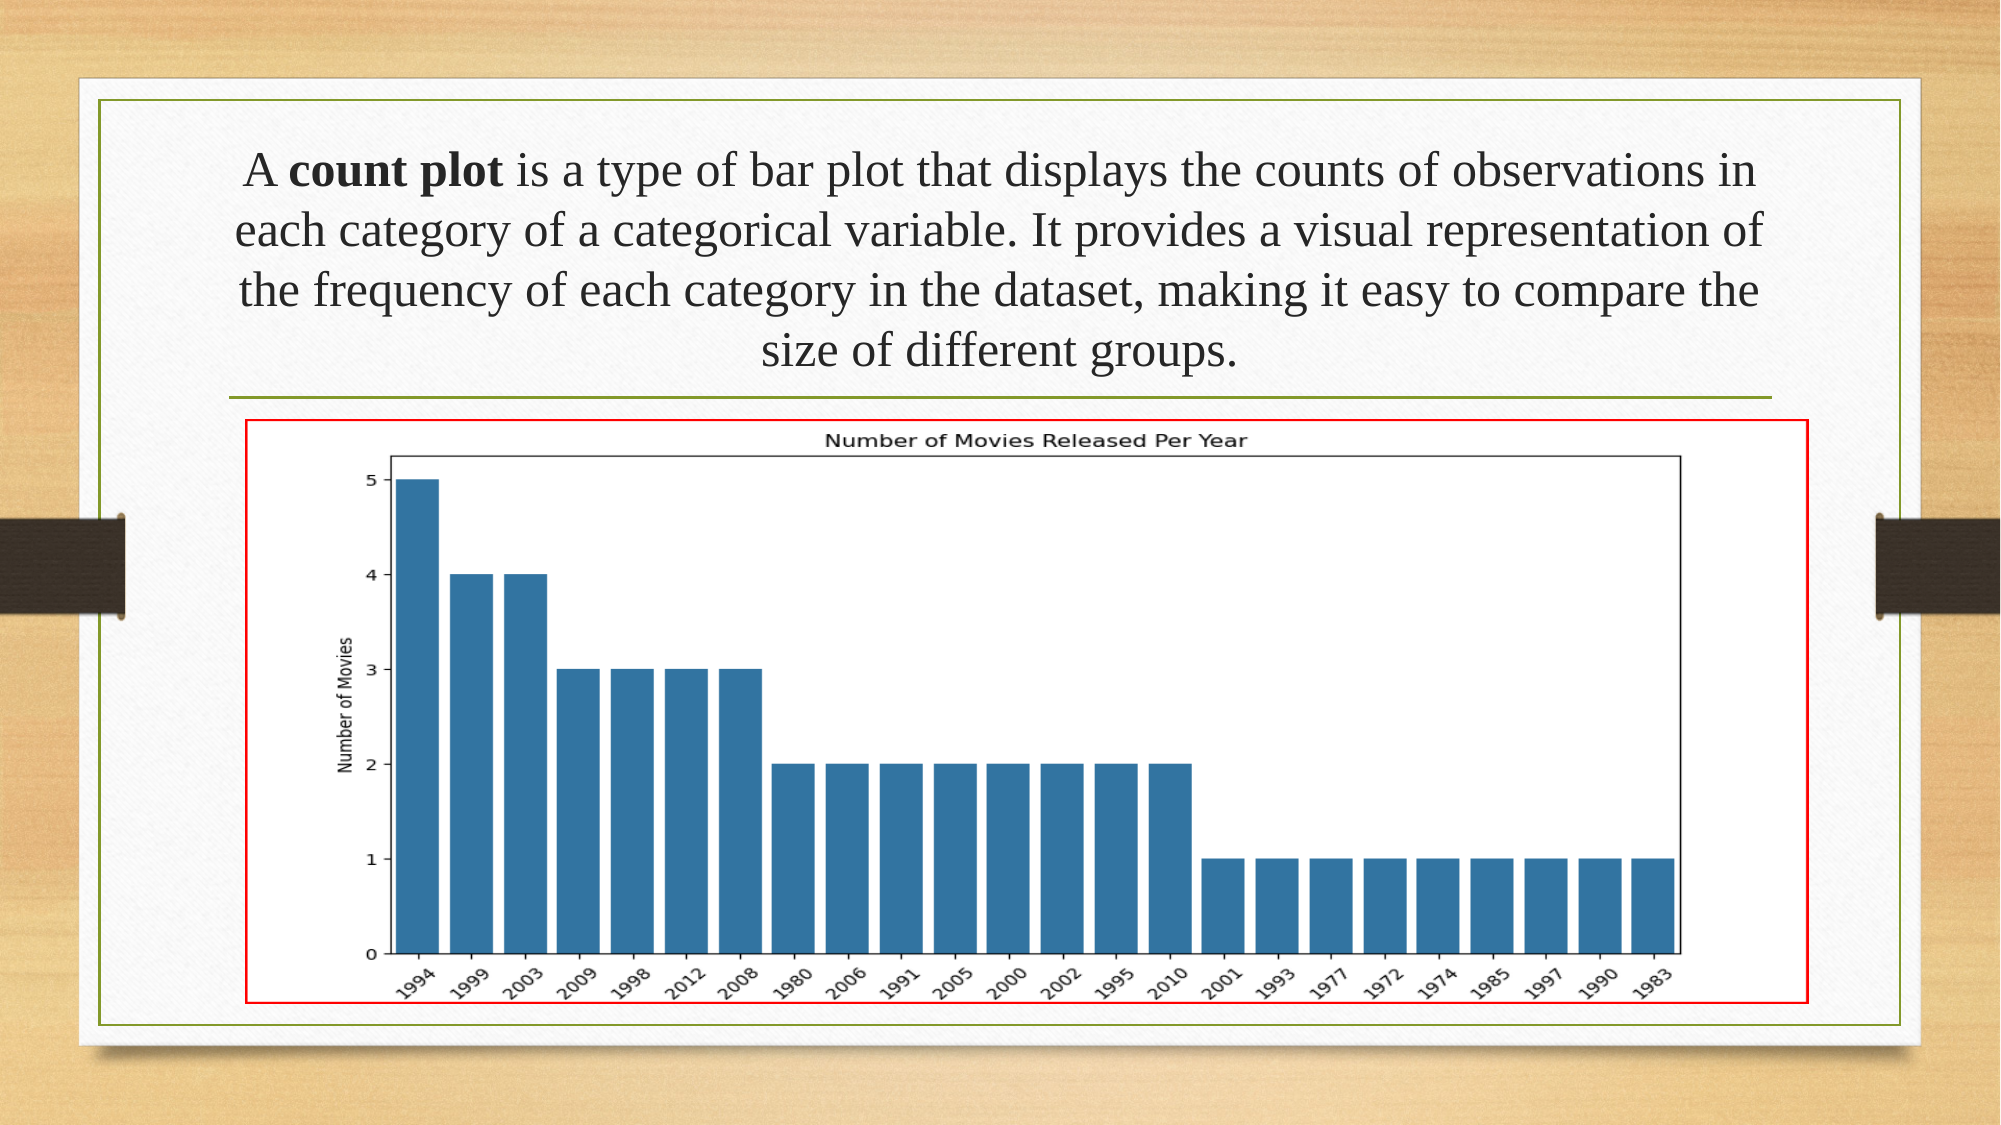

# A count plot is a type of bar plot that displays the counts of observations in each category of a categorical variable. It provides a visual representation of the frequency of each category in the dataset, making it easy to compare the size of different groups.